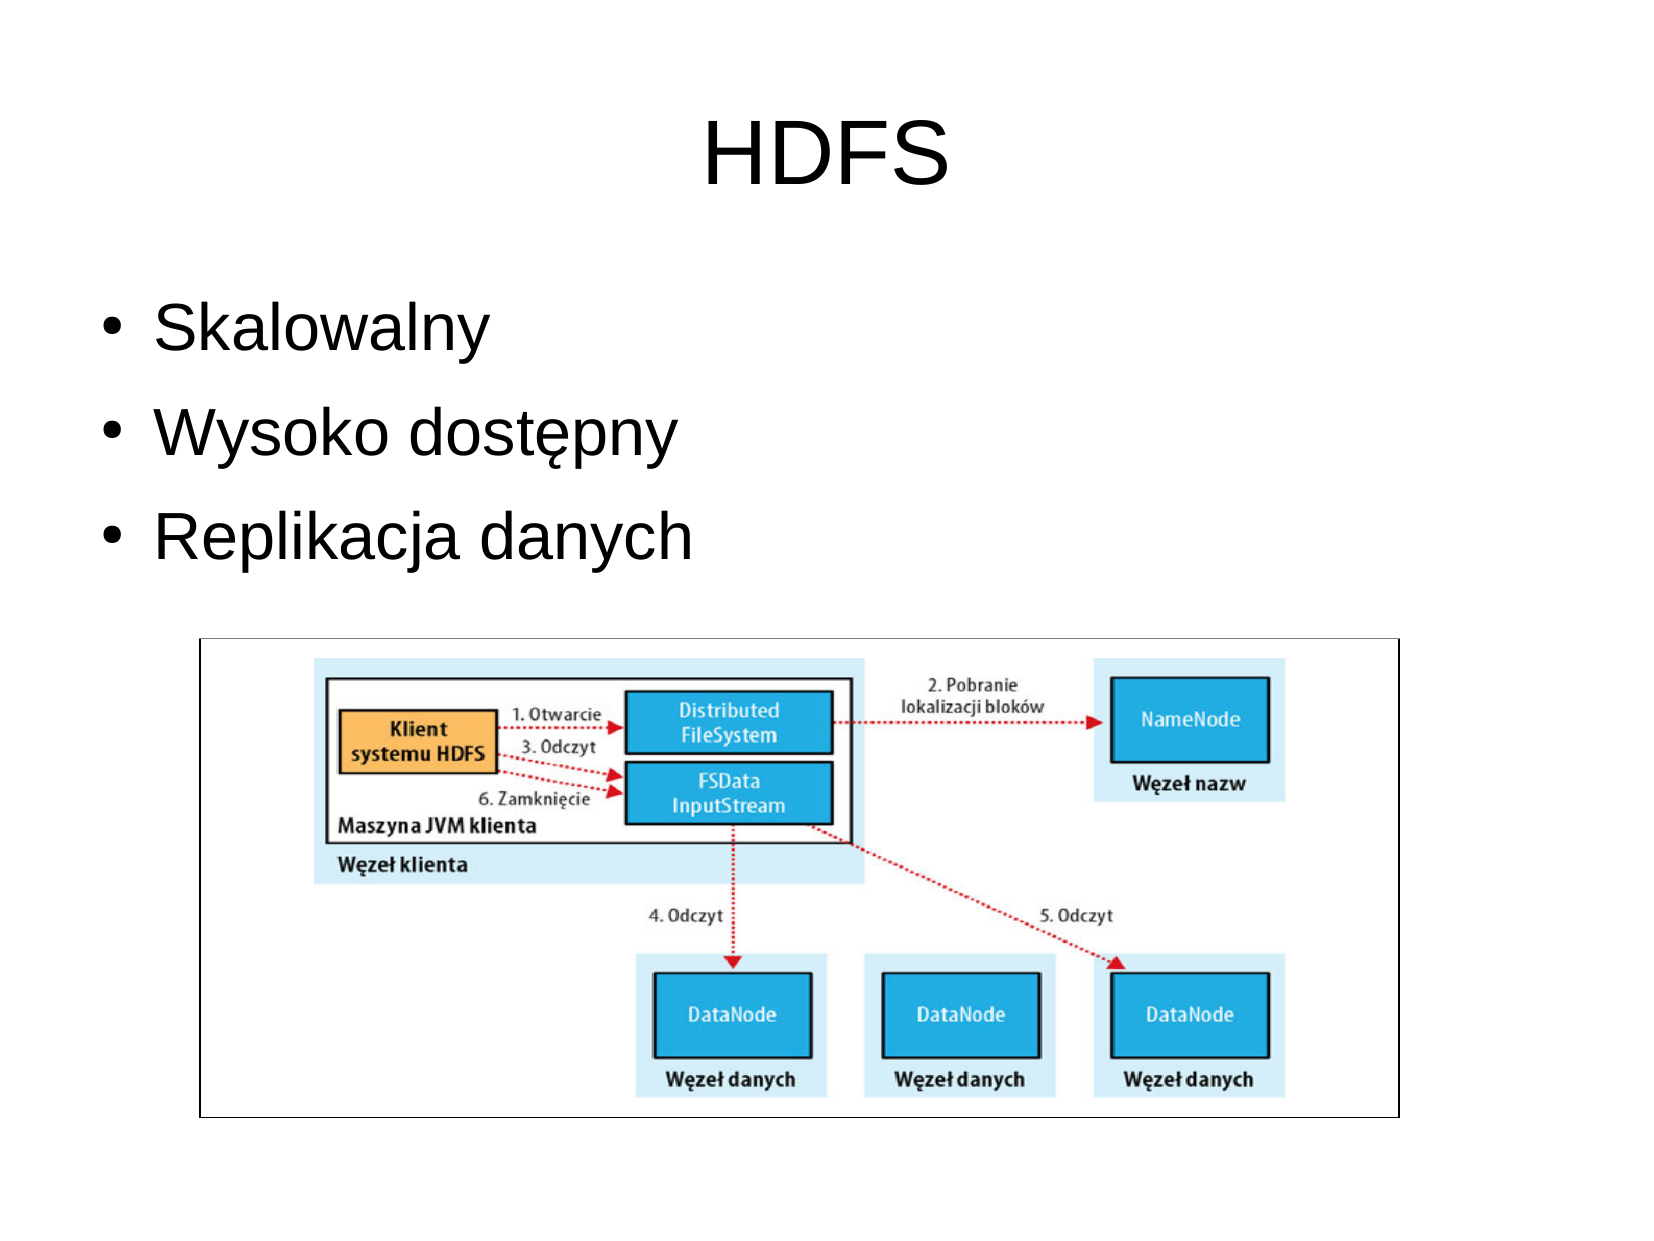

# HDFS
Skalowalny
Wysoko dostępny
Replikacja danych